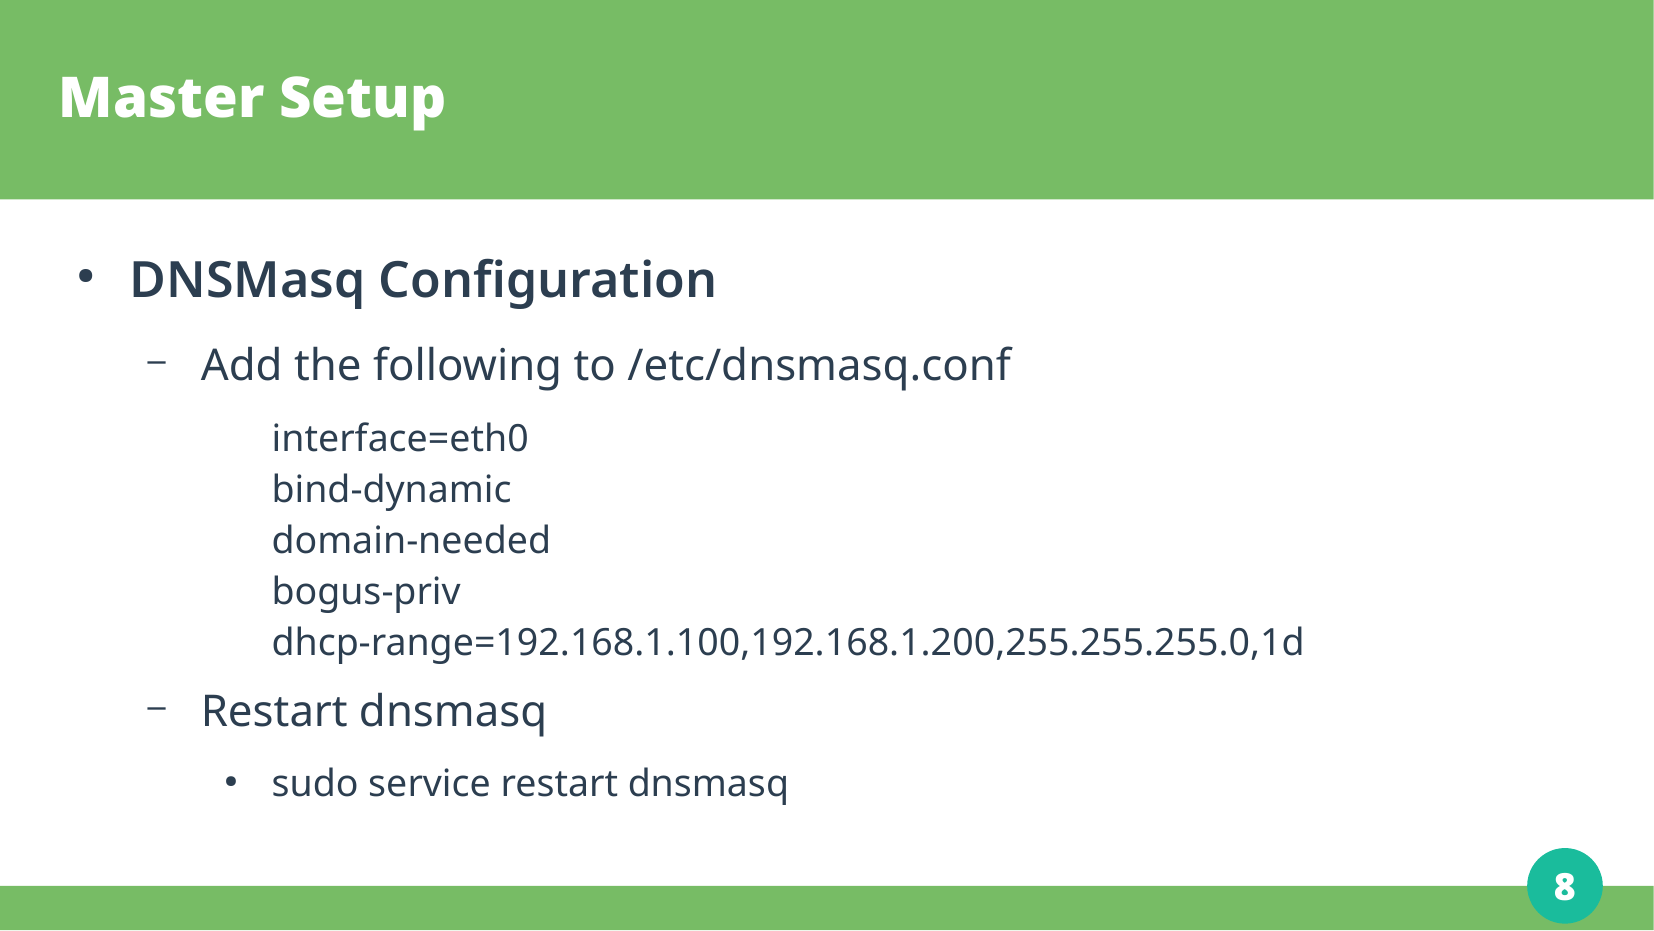

# Master Setup
DNSMasq Configuration
Add the following to /etc/dnsmasq.conf
interface=eth0
bind-dynamic
domain-needed
bogus-priv
dhcp-range=192.168.1.100,192.168.1.200,255.255.255.0,1d
Restart dnsmasq
sudo service restart dnsmasq